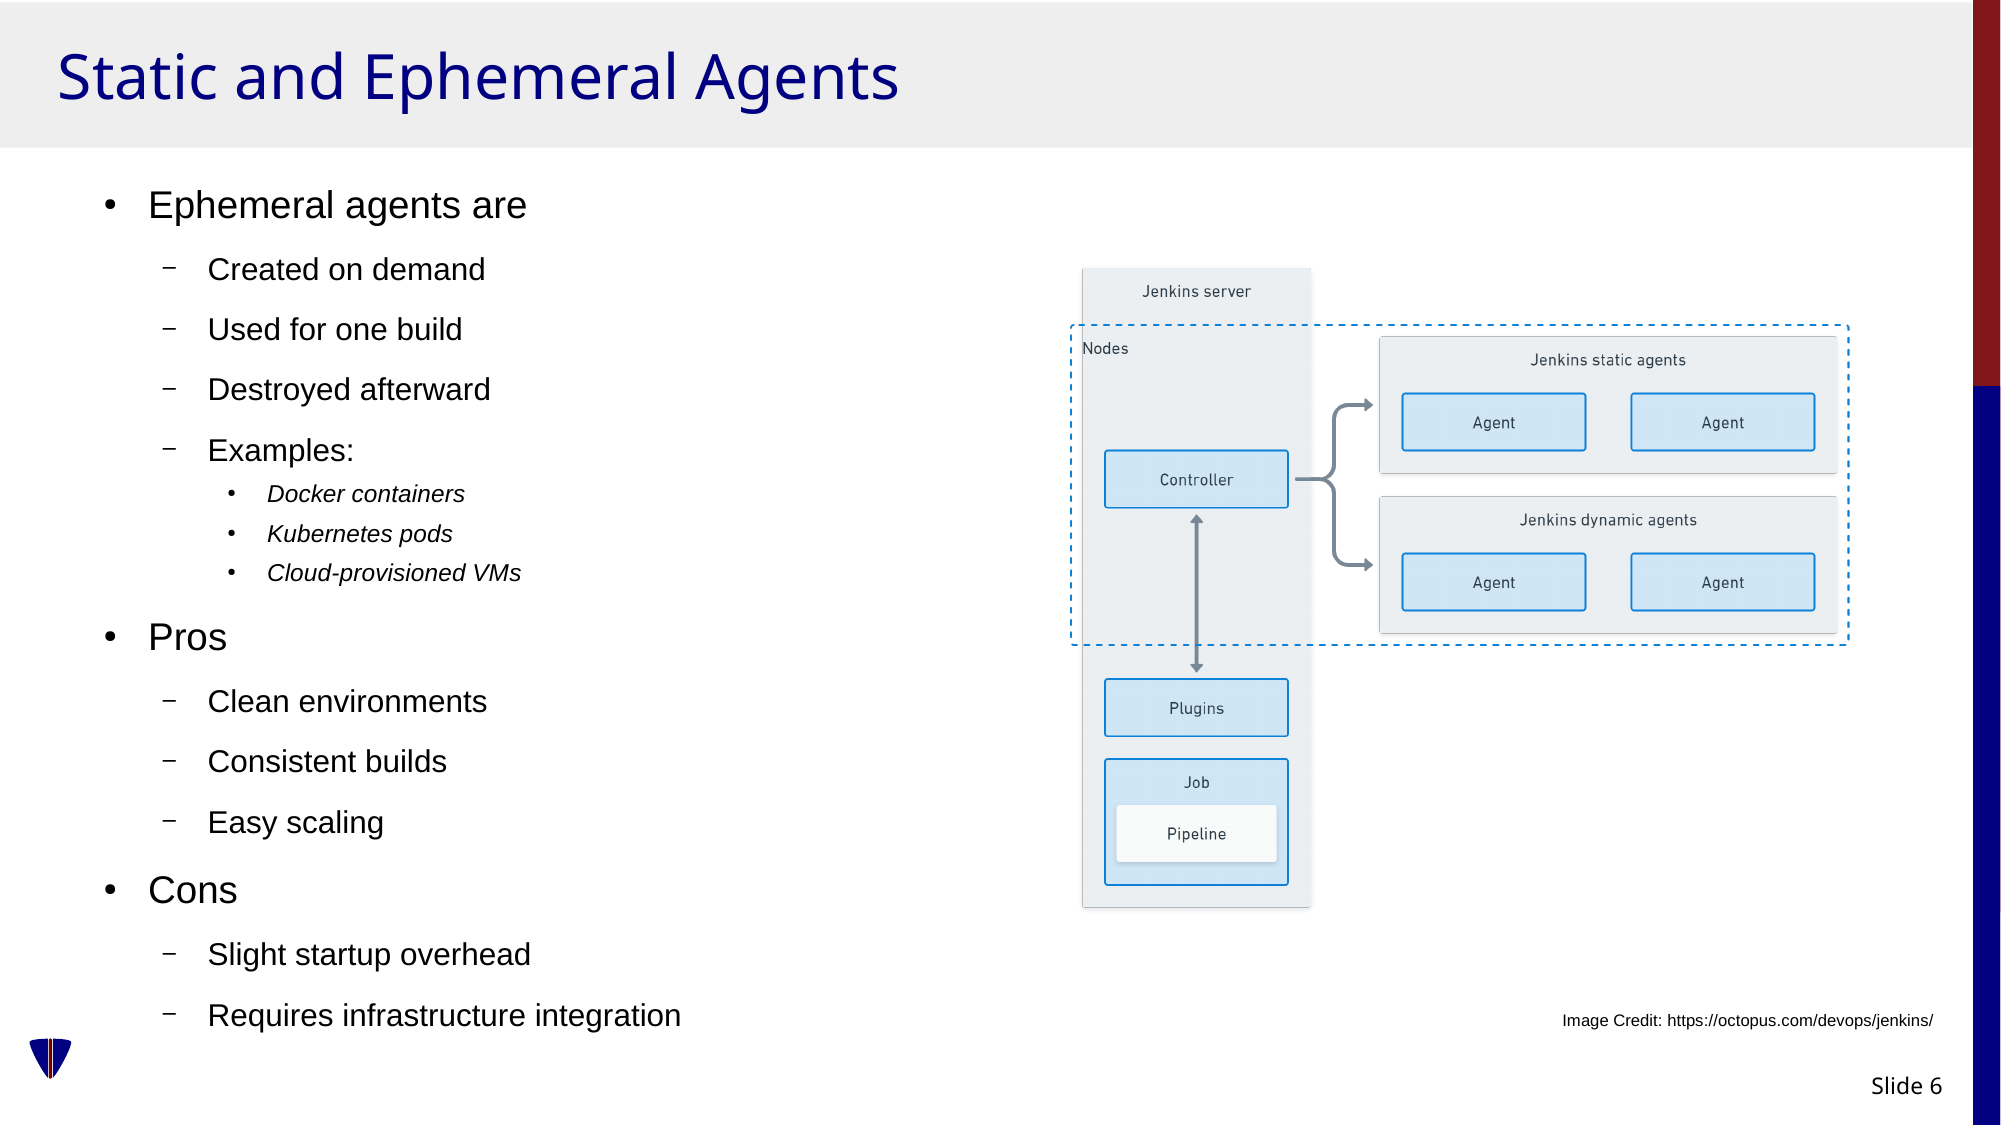

# Static and Ephemeral Agents
Ephemeral agents are
Created on demand
Used for one build
Destroyed afterward
Examples:
Docker containers
Kubernetes pods
Cloud-provisioned VMs
Pros
Clean environments
Consistent builds
Easy scaling
Cons
Slight startup overhead
Requires infrastructure integration
Image Credit: https://octopus.com/devops/jenkins/